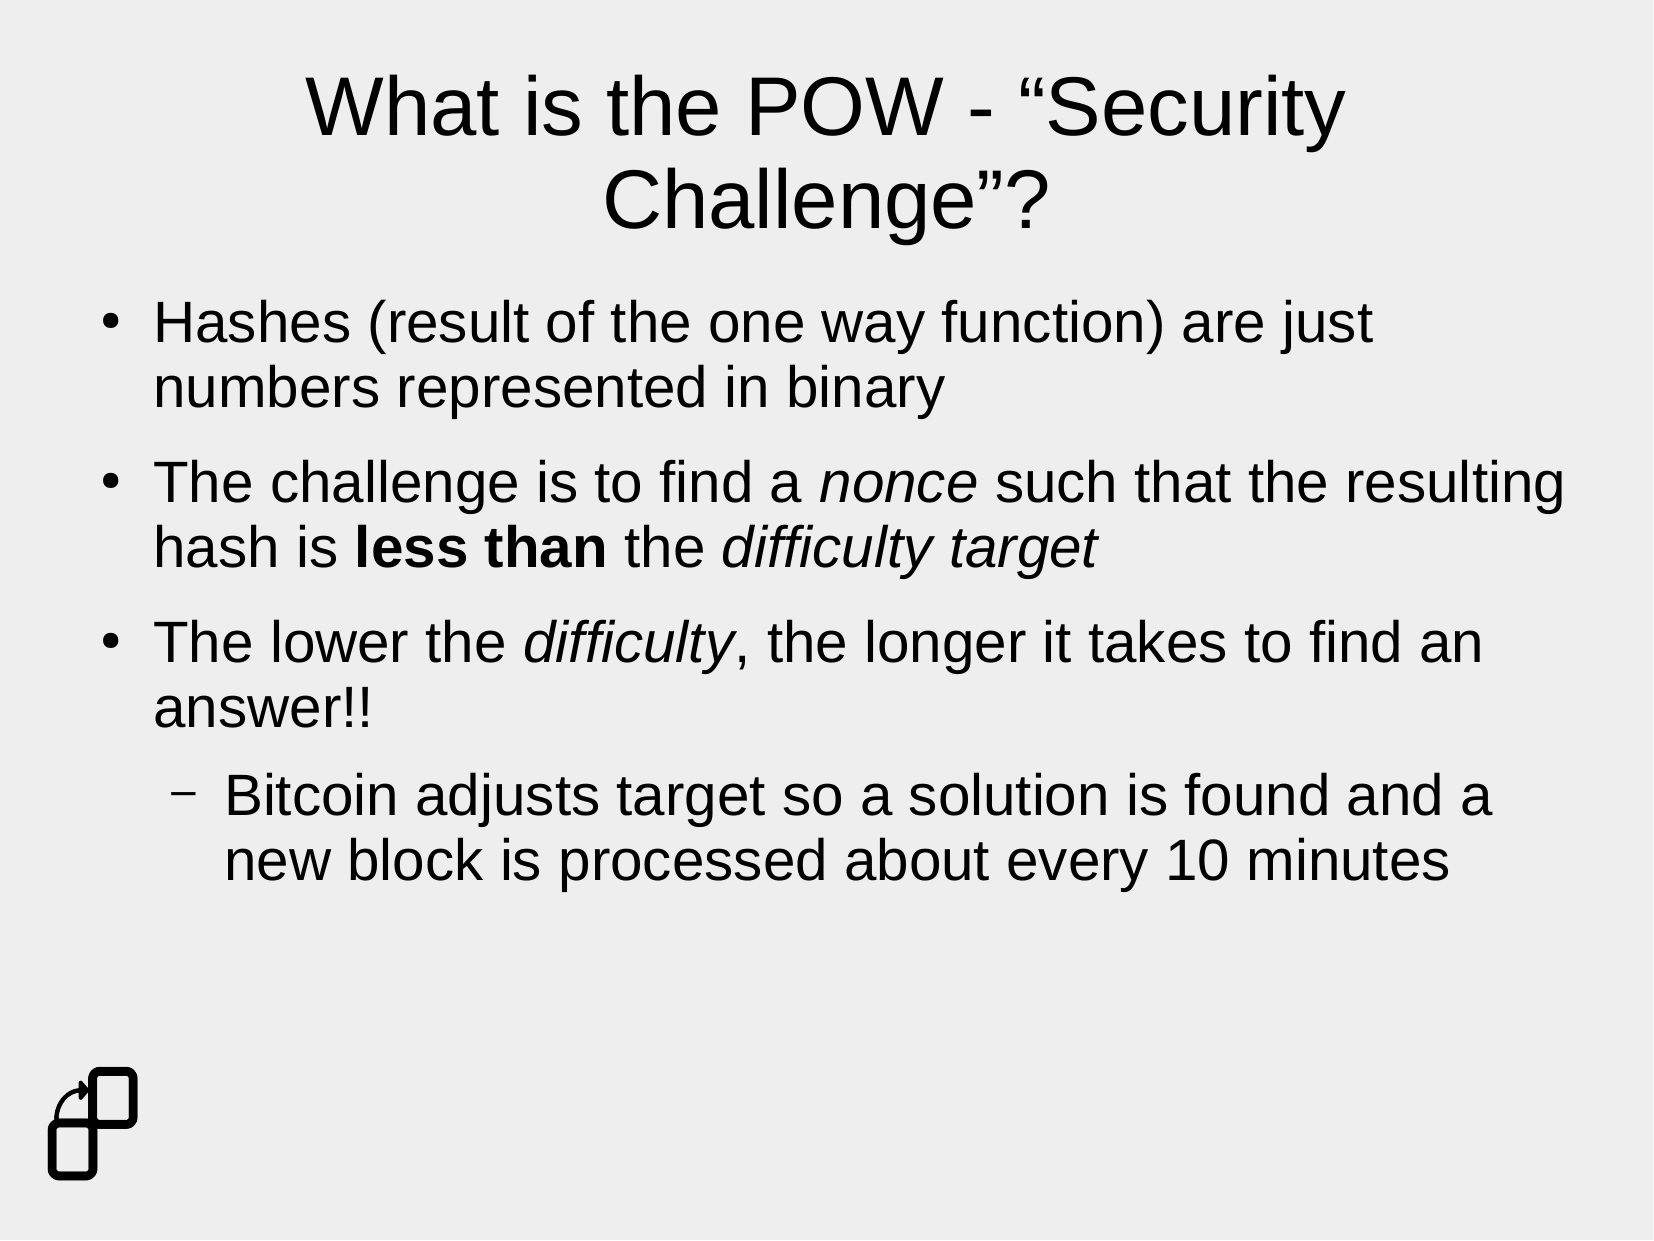

# What is the POW - “Security Challenge”?
Hashes (result of the one way function) are just numbers represented in binary
The challenge is to find a nonce such that the resulting hash is less than the difficulty target
The lower the difficulty, the longer it takes to find an answer!!
Bitcoin adjusts target so a solution is found and a new block is processed about every 10 minutes